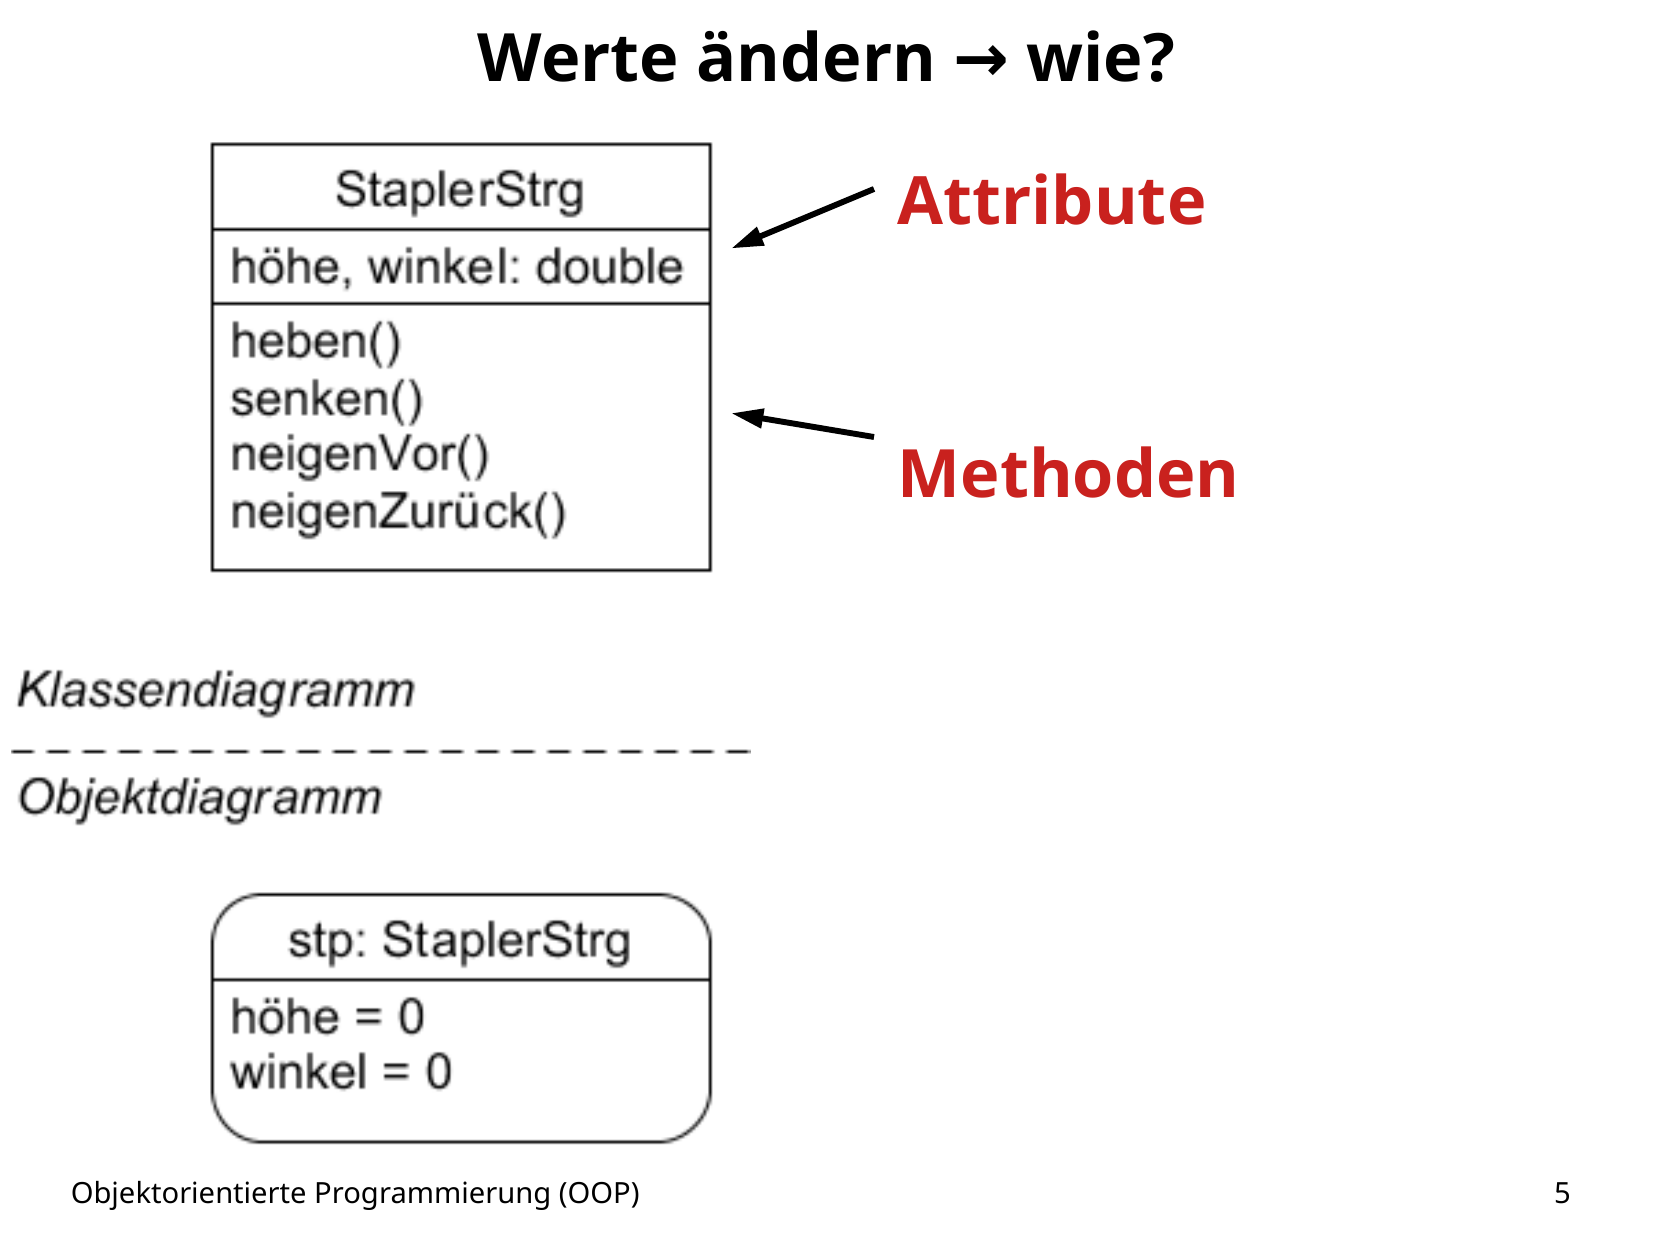

# Werte ändern → wie?
Attribute
Methoden
Objektorientierte Programmierung (OOP)
5